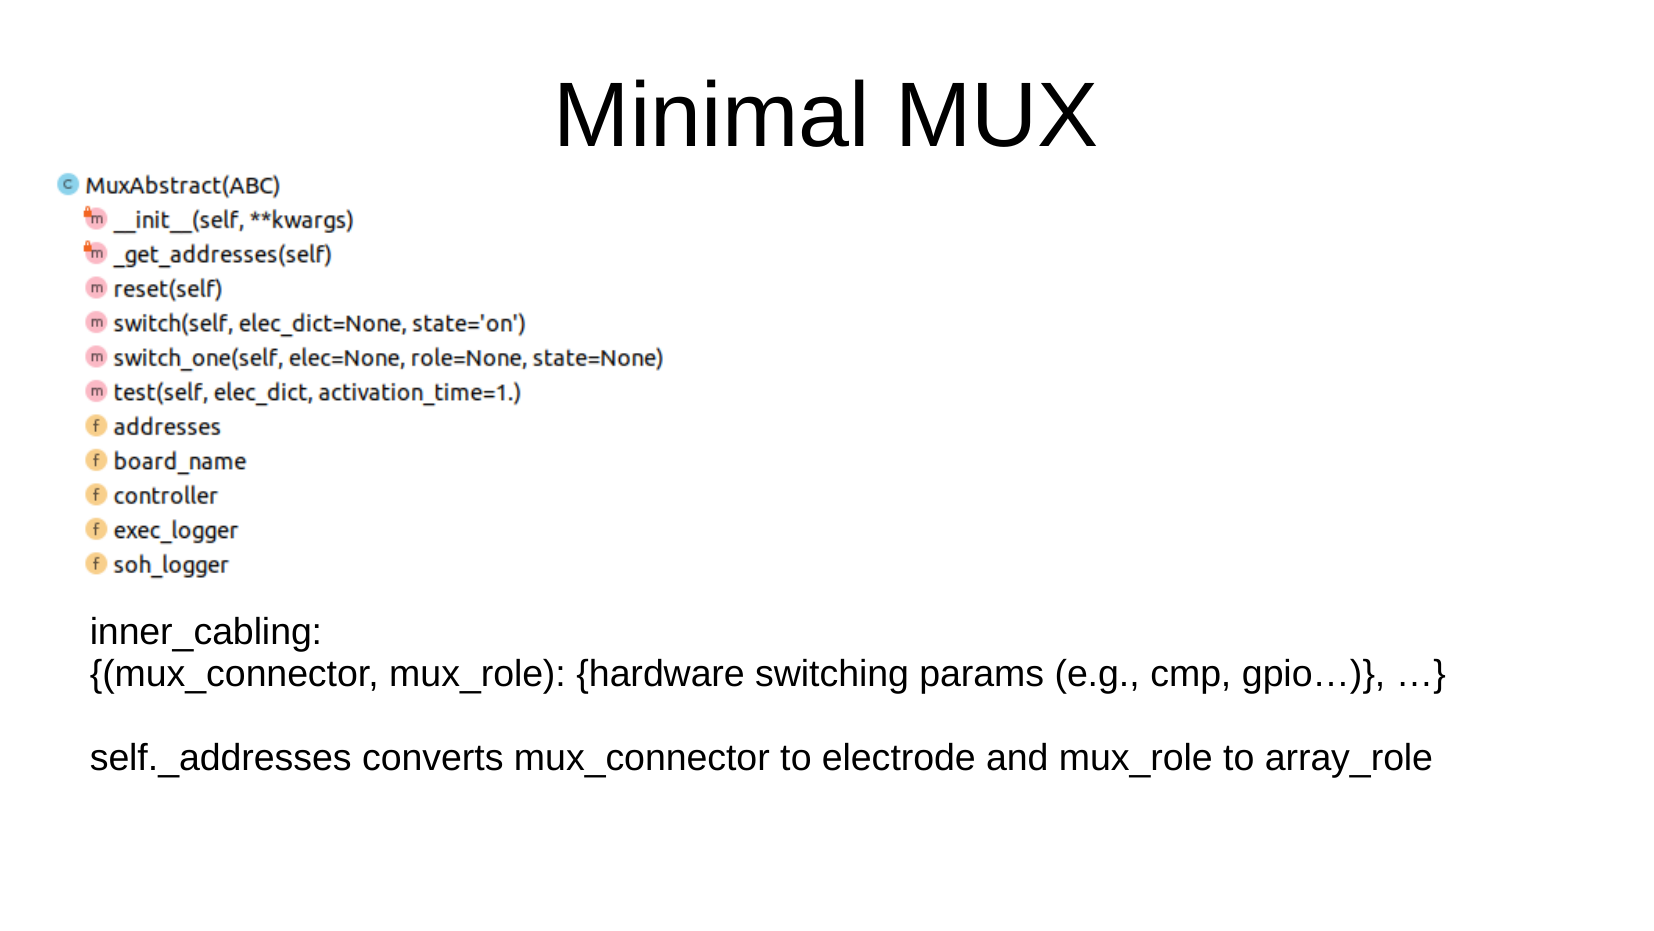

# Minimal MUX
inner_cabling:
{(mux_connector, mux_role): {hardware switching params (e.g., cmp, gpio…)}, …}
self._addresses converts mux_connector to electrode and mux_role to array_role